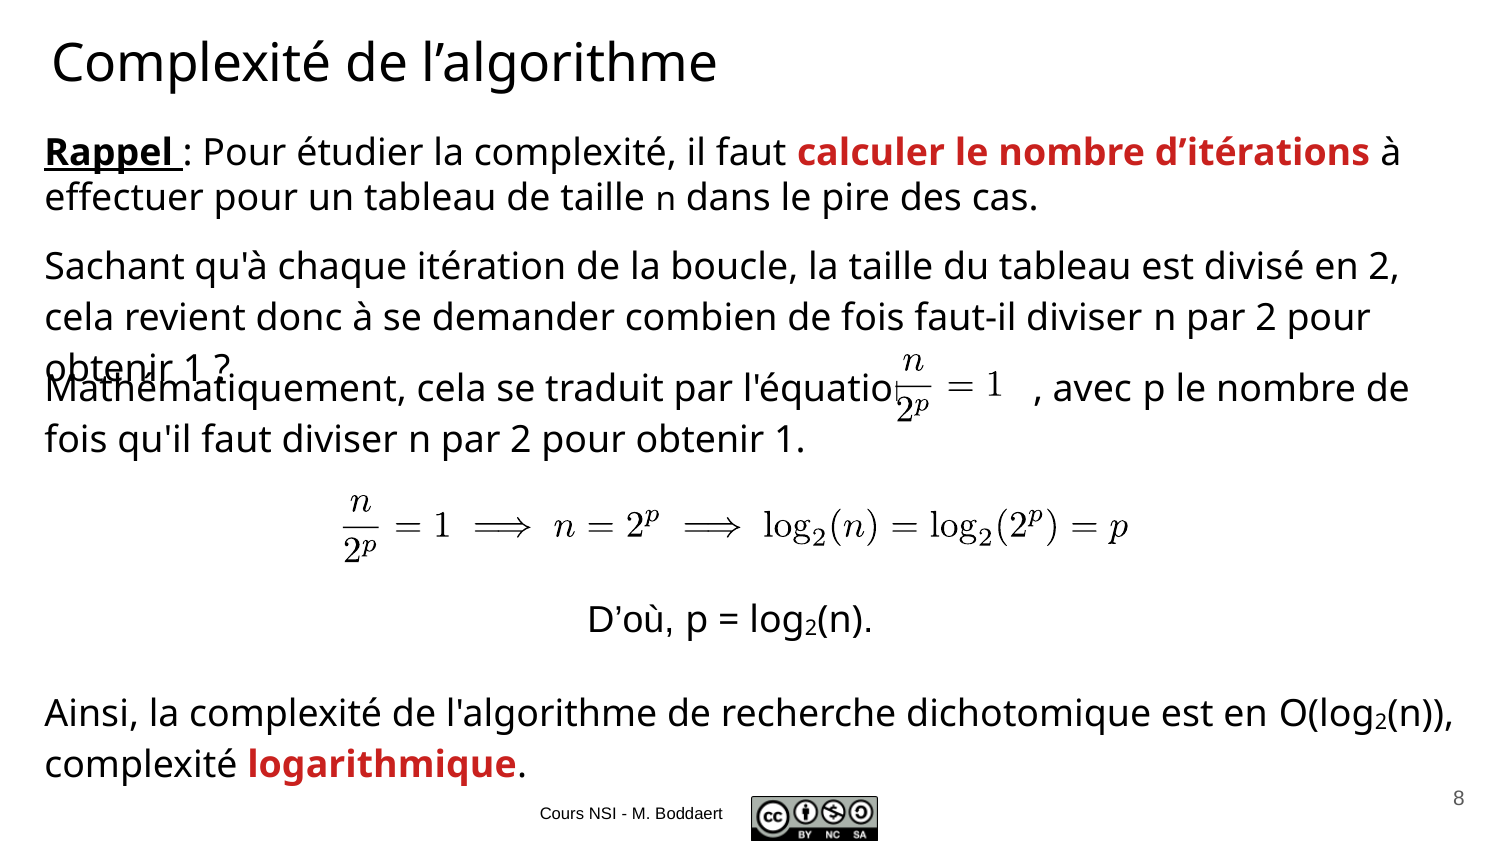

# Complexité de l’algorithme
Rappel : Pour étudier la complexité, il faut calculer le nombre d’itérations à effectuer pour un tableau de taille n dans le pire des cas.
Sachant qu'à chaque itération de la boucle, la taille du tableau est divisé en 2, cela revient donc à se demander combien de fois faut-il diviser n par 2 pour obtenir 1 ?
Mathématiquement, cela se traduit par l'équation , avec p le nombre de fois qu'il faut diviser n par 2 pour obtenir 1.
D’où, p = log2(n).
Ainsi, la complexité de l'algorithme de recherche dichotomique est en O(log2(n)), complexité logarithmique.